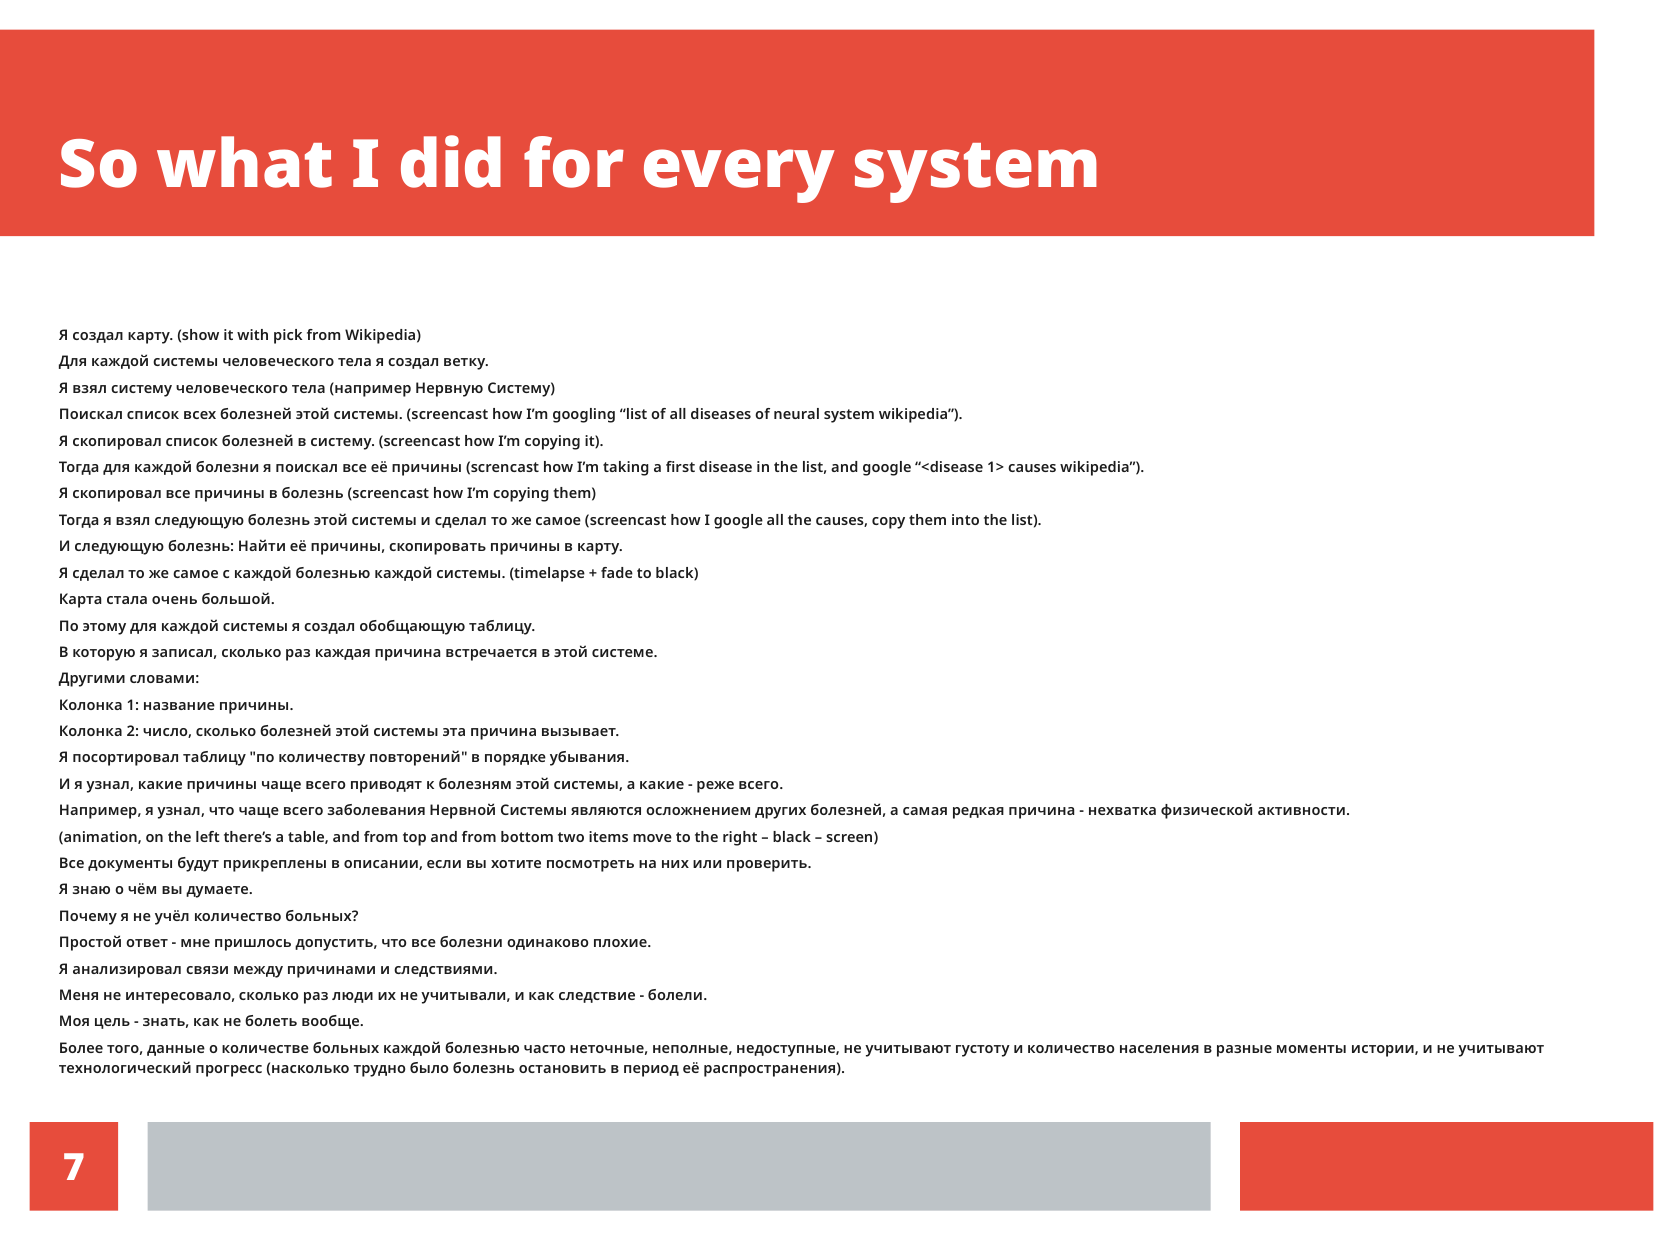

# So what I did for every system
Я создал карту. (show it with pick from Wikipedia)
Для каждой системы человеческого тела я создал ветку.
Я взял систему человеческого тела (например Нервную Систему)
Поискал список всех болезней этой системы. (screencast how I’m googling “list of all diseases of neural system wikipedia”).
Я скопировал список болезней в систему. (screencast how I’m copying it).
Тогда для каждой болезни я поискал все её причины (screncast how I’m taking a first disease in the list, and google “<disease 1> causes wikipedia”).
Я скопировал все причины в болезнь (screencast how I’m copying them)
Тогда я взял следующую болезнь этой системы и сделал то же самое (screencast how I google all the causes, copy them into the list).
И следующую болезнь: Найти её причины, скопировать причины в карту.
Я сделал то же самое с каждой болезнью каждой системы. (timelapse + fade to black)
Карта стала очень большой.
По этому для каждой системы я создал обобщающую таблицу.
В которую я записал, сколько раз каждая причина встречается в этой системе.
Другими словами:
Колонка 1: название причины.
Колонка 2: число, сколько болезней этой системы эта причина вызывает.
Я посортировал таблицу "по количеству повторений" в порядке убывания.
И я узнал, какие причины чаще всего приводят к болезням этой системы, а какие - реже всего.
Например, я узнал, что чаще всего заболевания Нервной Системы являются осложнением других болезней, а самая редкая причина - нехватка физической активности.
(animation, on the left there’s a table, and from top and from bottom two items move to the right – black – screen)
Все документы будут прикреплены в описании, если вы хотите посмотреть на них или проверить.
Я знаю о чём вы думаете.
Почему я не учёл количество больных?
Простой ответ - мне пришлось допустить, что все болезни одинаково плохие.
Я анализировал связи между причинами и следствиями.
Меня не интересовало, сколько раз люди их не учитывали, и как следствие - болели.
Моя цель - знать, как не болеть вообще.
Более того, данные о количестве больных каждой болезнью часто неточные, неполные, недоступные, не учитывают густоту и количество населения в разные моменты истории, и не учитывают технологический прогресс (насколько трудно было болезнь остановить в период её распространения).
7